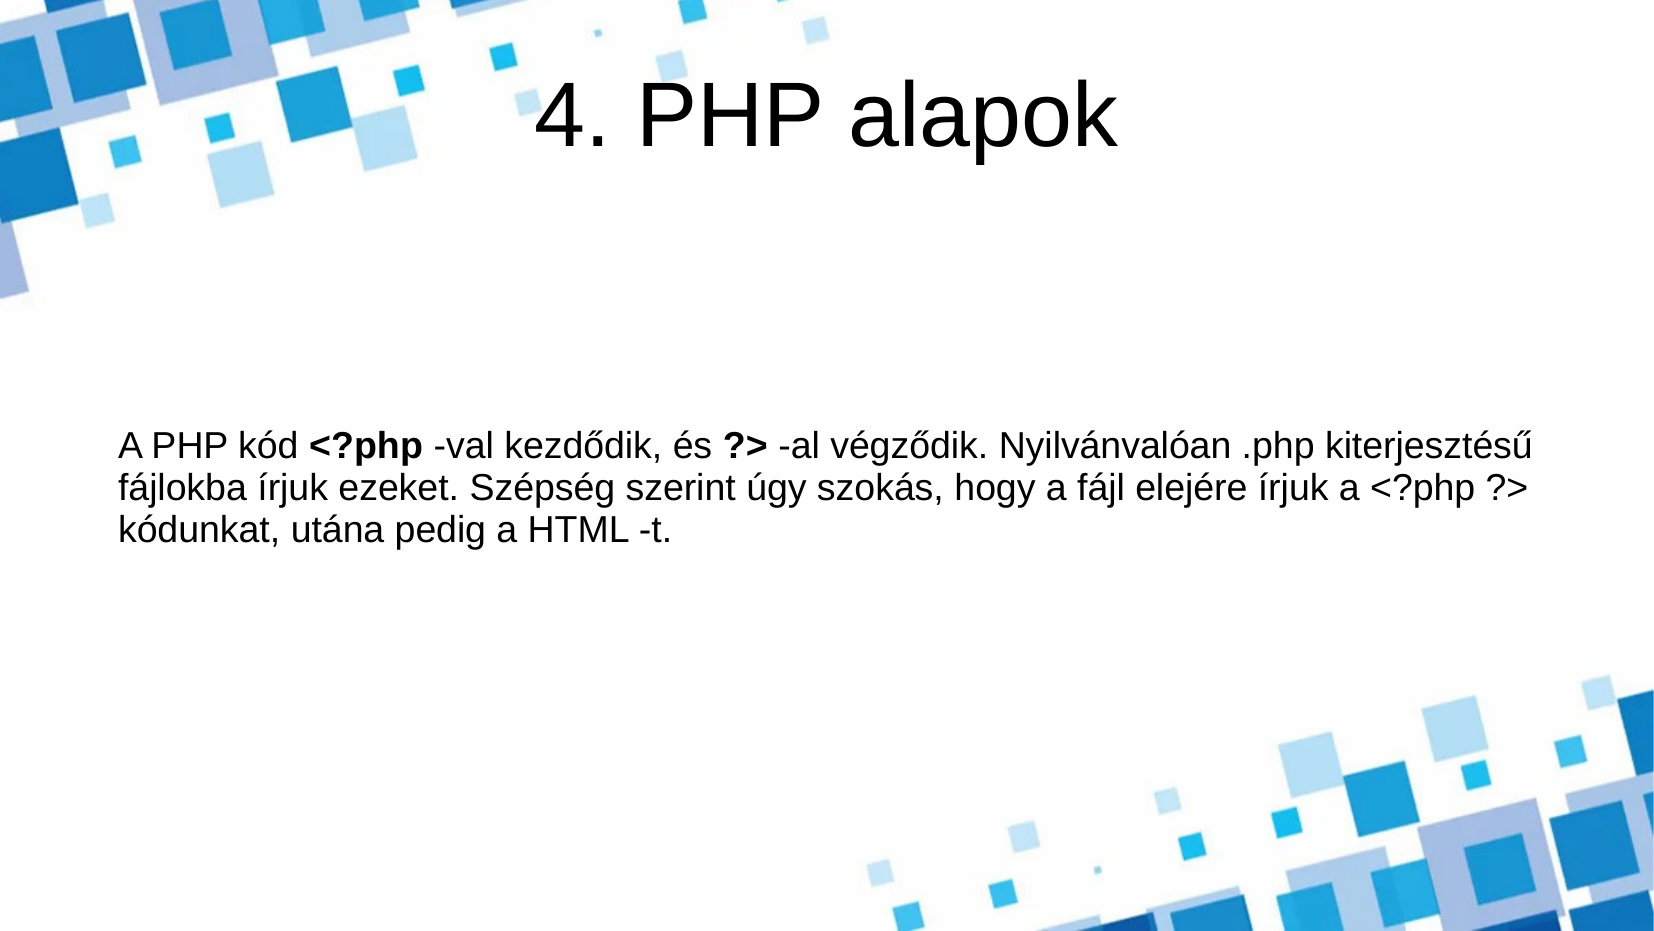

# 4. PHP alapok
A PHP kód <?php -val kezdődik, és ?> -al végződik. Nyilvánvalóan .php kiterjesztésű fájlokba írjuk ezeket. Szépség szerint úgy szokás, hogy a fájl elejére írjuk a <?php ?> kódunkat, utána pedig a HTML -t.